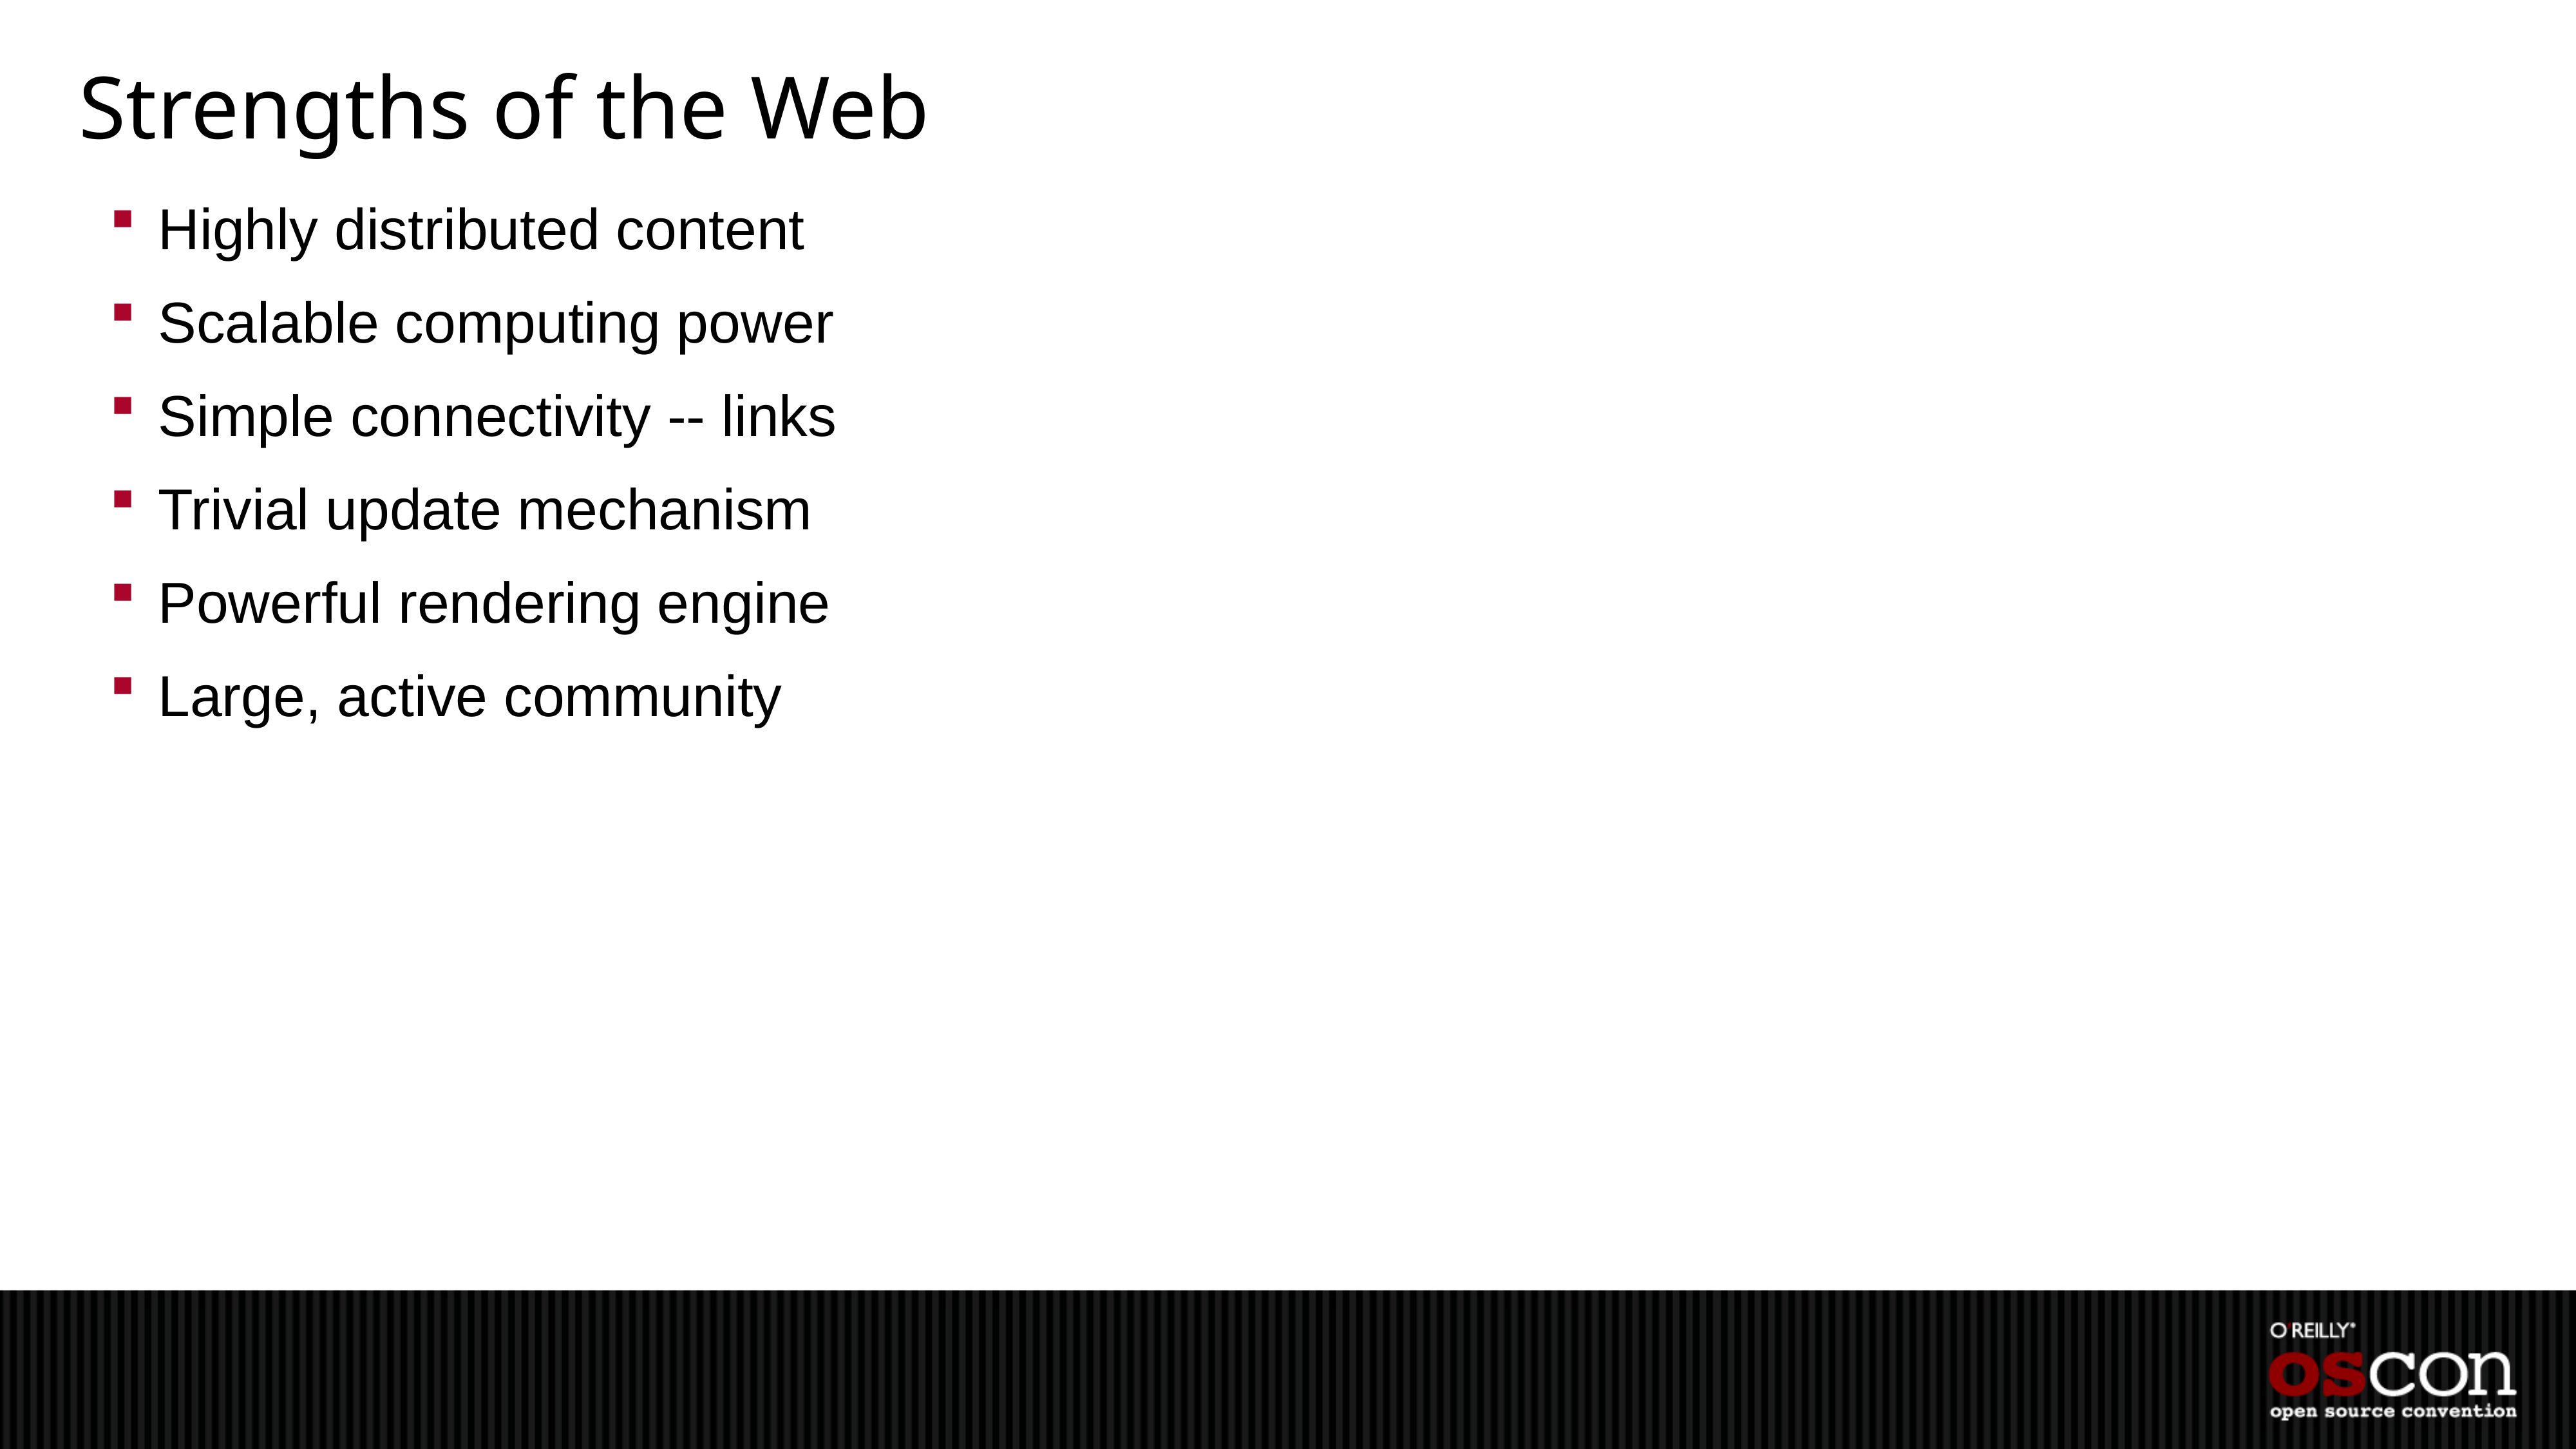

# Strengths of the Web
Highly distributed content
Scalable computing power
Simple connectivity -- links
Trivial update mechanism
Powerful rendering engine
Large, active community